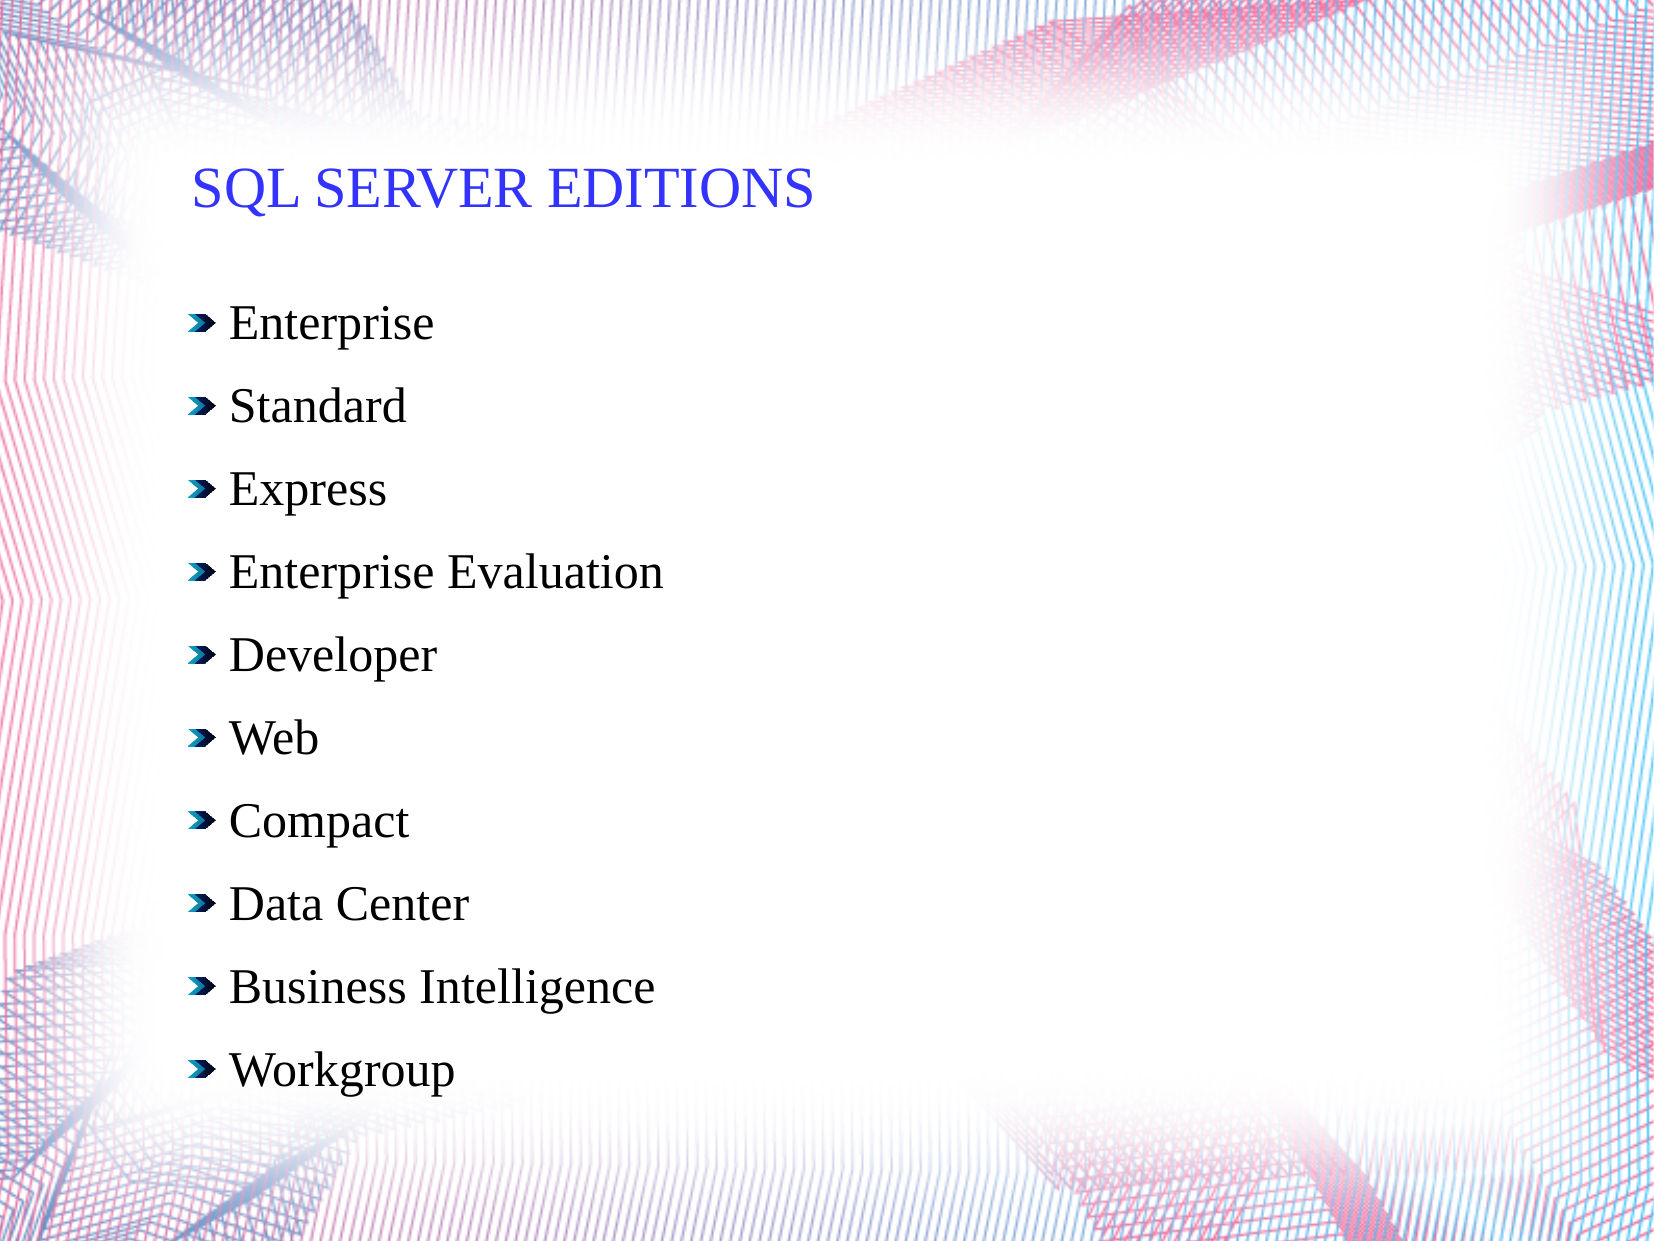

SQL SERVER EDITIONS
 Enterprise
 Standard
 Express
 Enterprise Evaluation
 Developer
 Web
 Compact
 Data Center
 Business Intelligence
 Workgroup